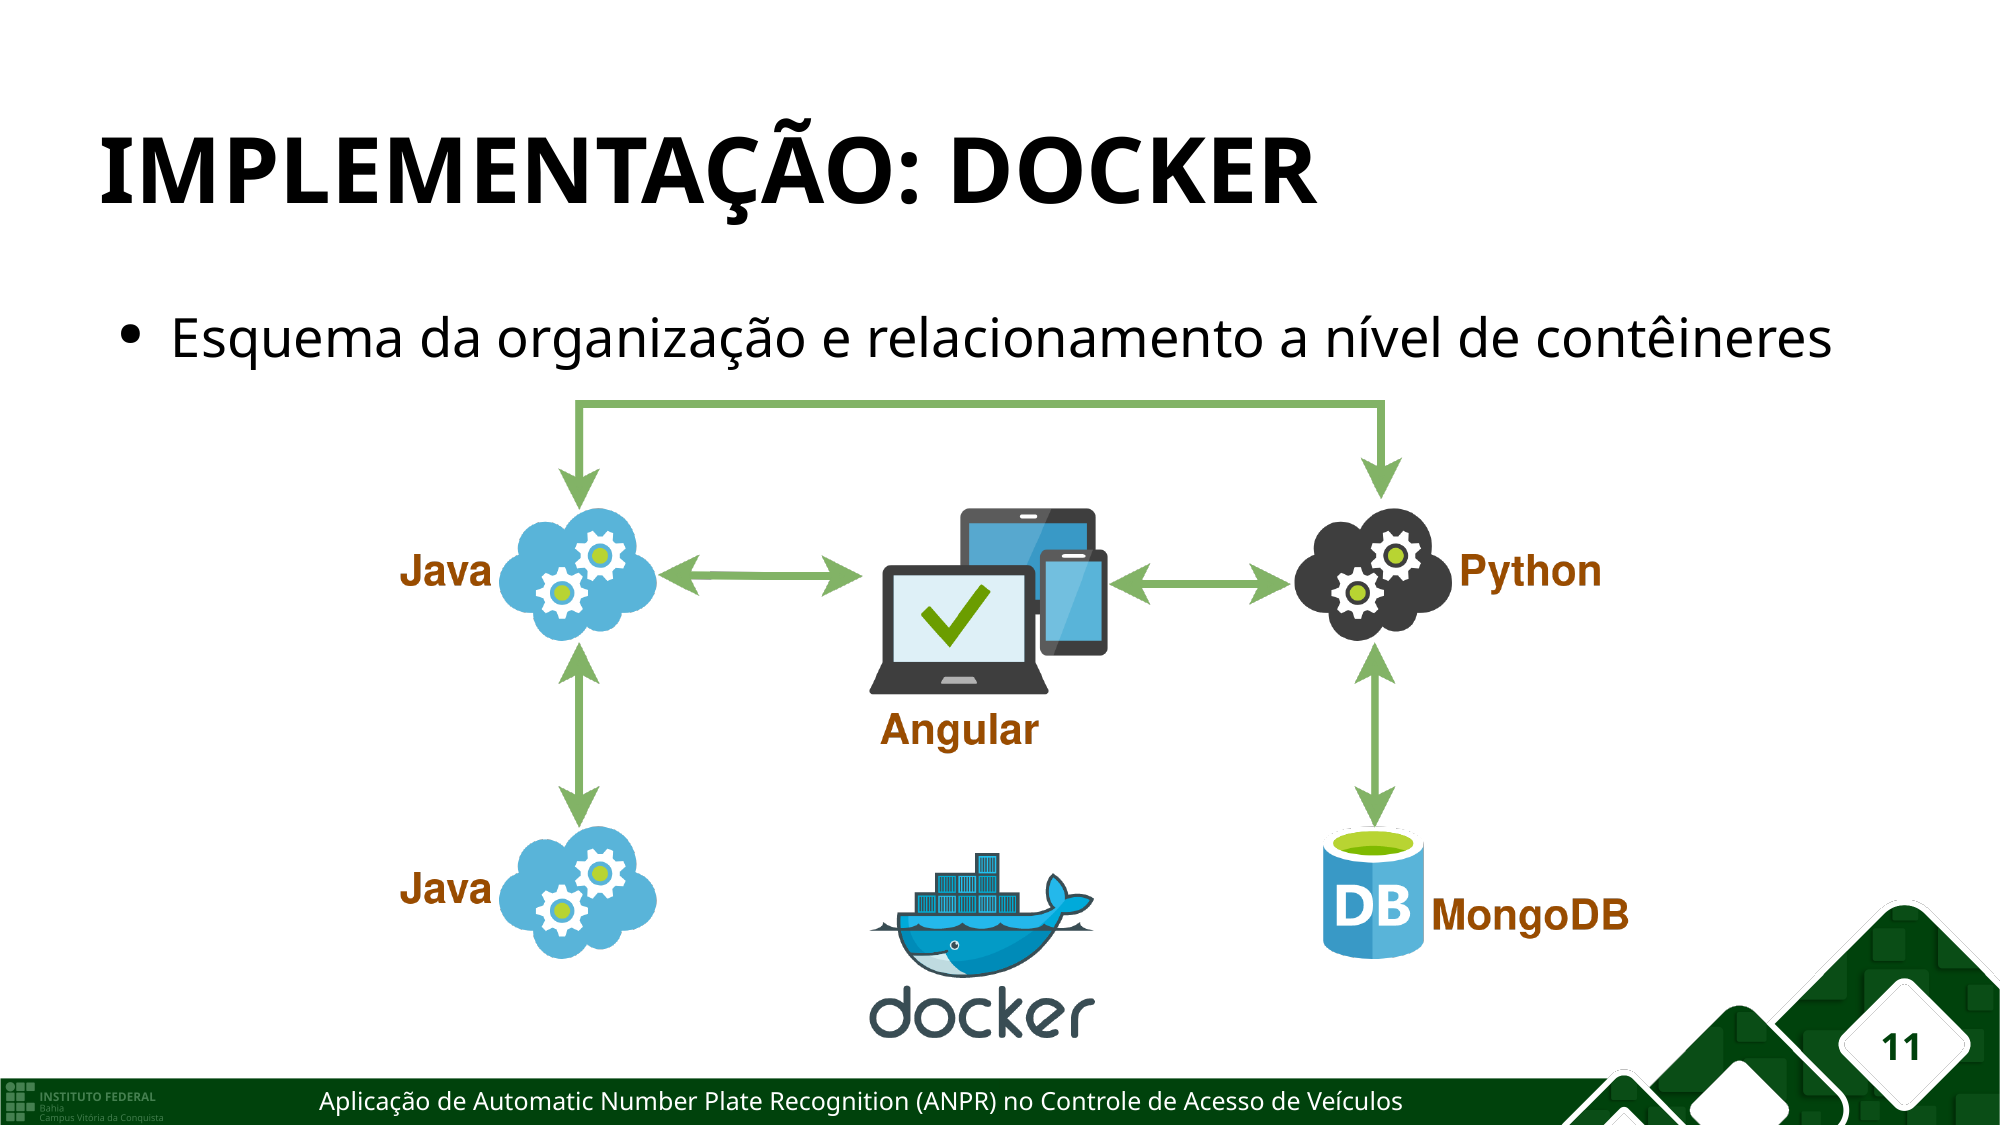

IMPLEMENTAÇÃO: DOCKER
# Esquema da organização e relacionamento a nível de contêineres